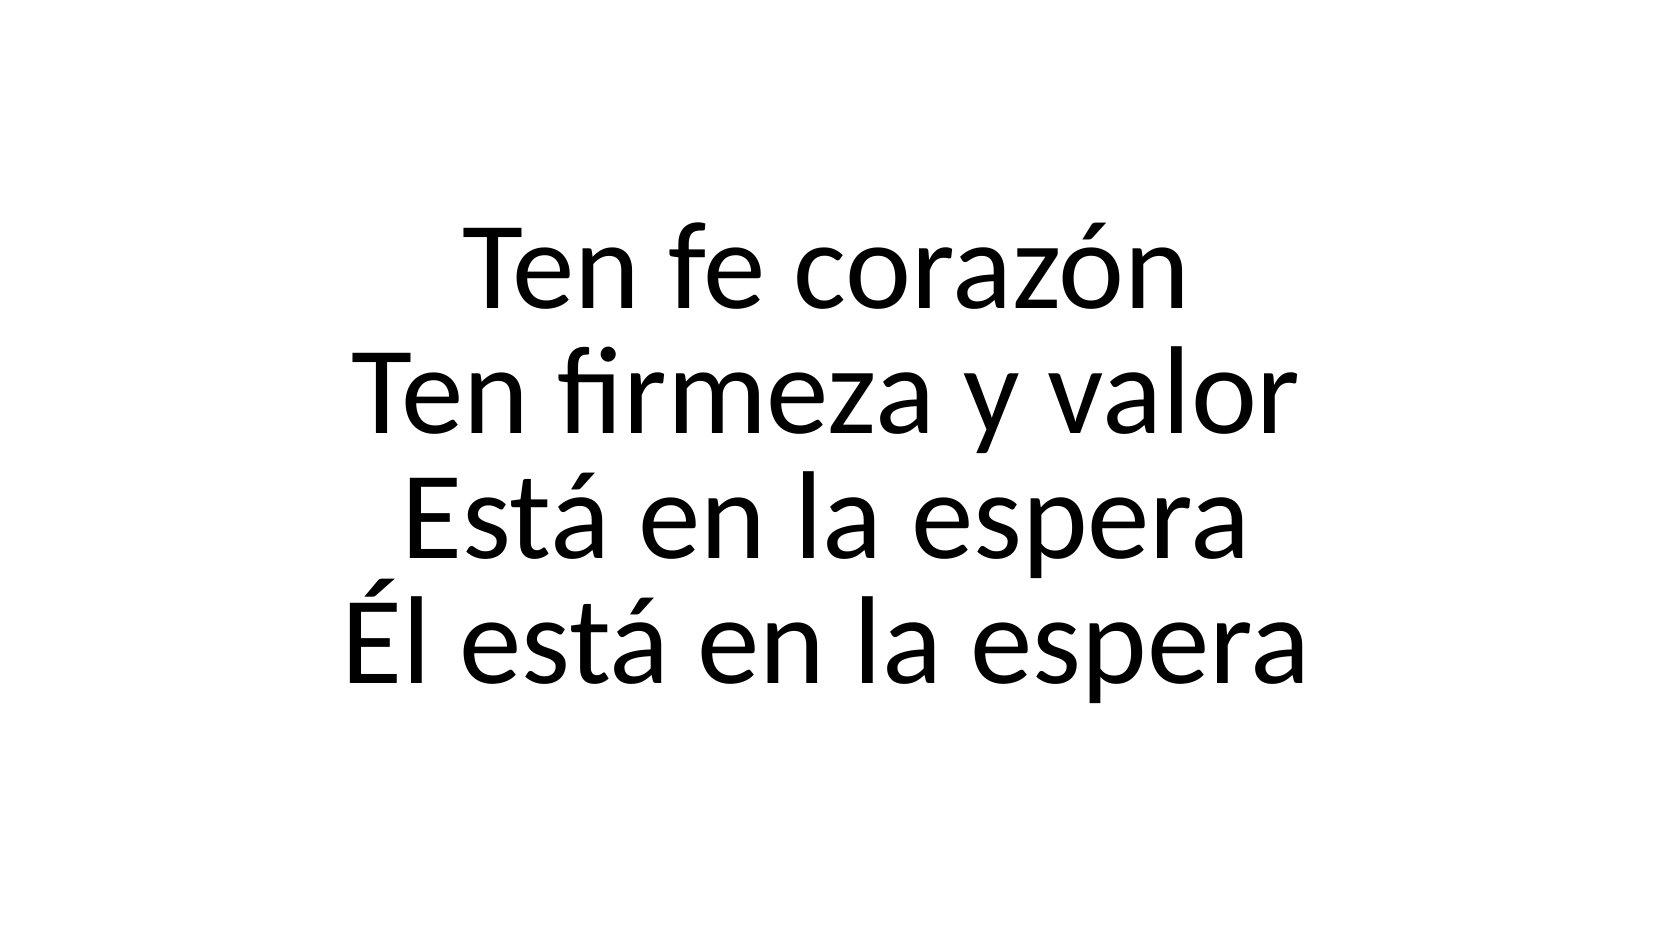

# Ten fe corazón Ten firmeza y valor Está en la espera Él está en la espera